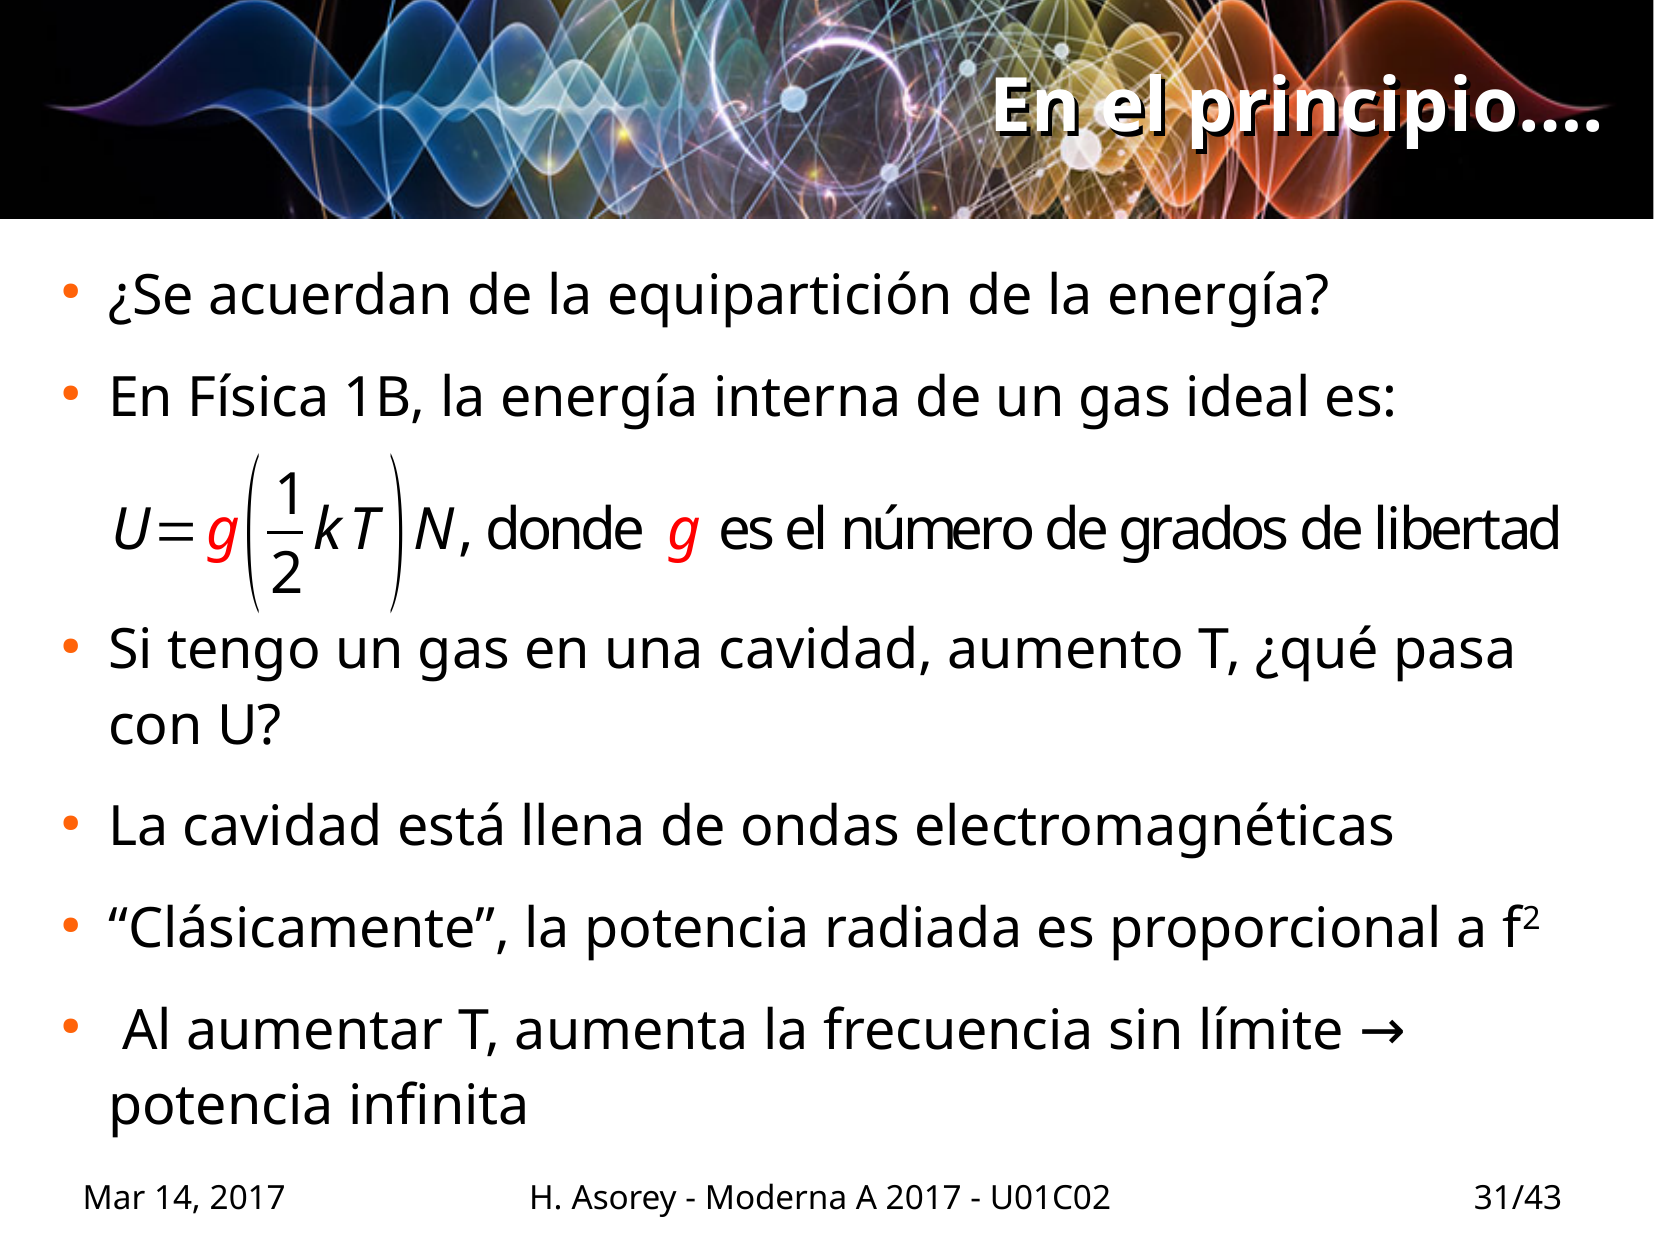

# En el principio….
¿Se acuerdan de la equipartición de la energía?
En Física 1B, la energía interna de un gas ideal es:
Si tengo un gas en una cavidad, aumento T, ¿qué pasa con U?
La cavidad está llena de ondas electromagnéticas
“Clásicamente”, la potencia radiada es proporcional a f2
 Al aumentar T, aumenta la frecuencia sin límite → potencia infinita
Mar 14, 2017
H. Asorey - Moderna A 2017 - U01C02
31